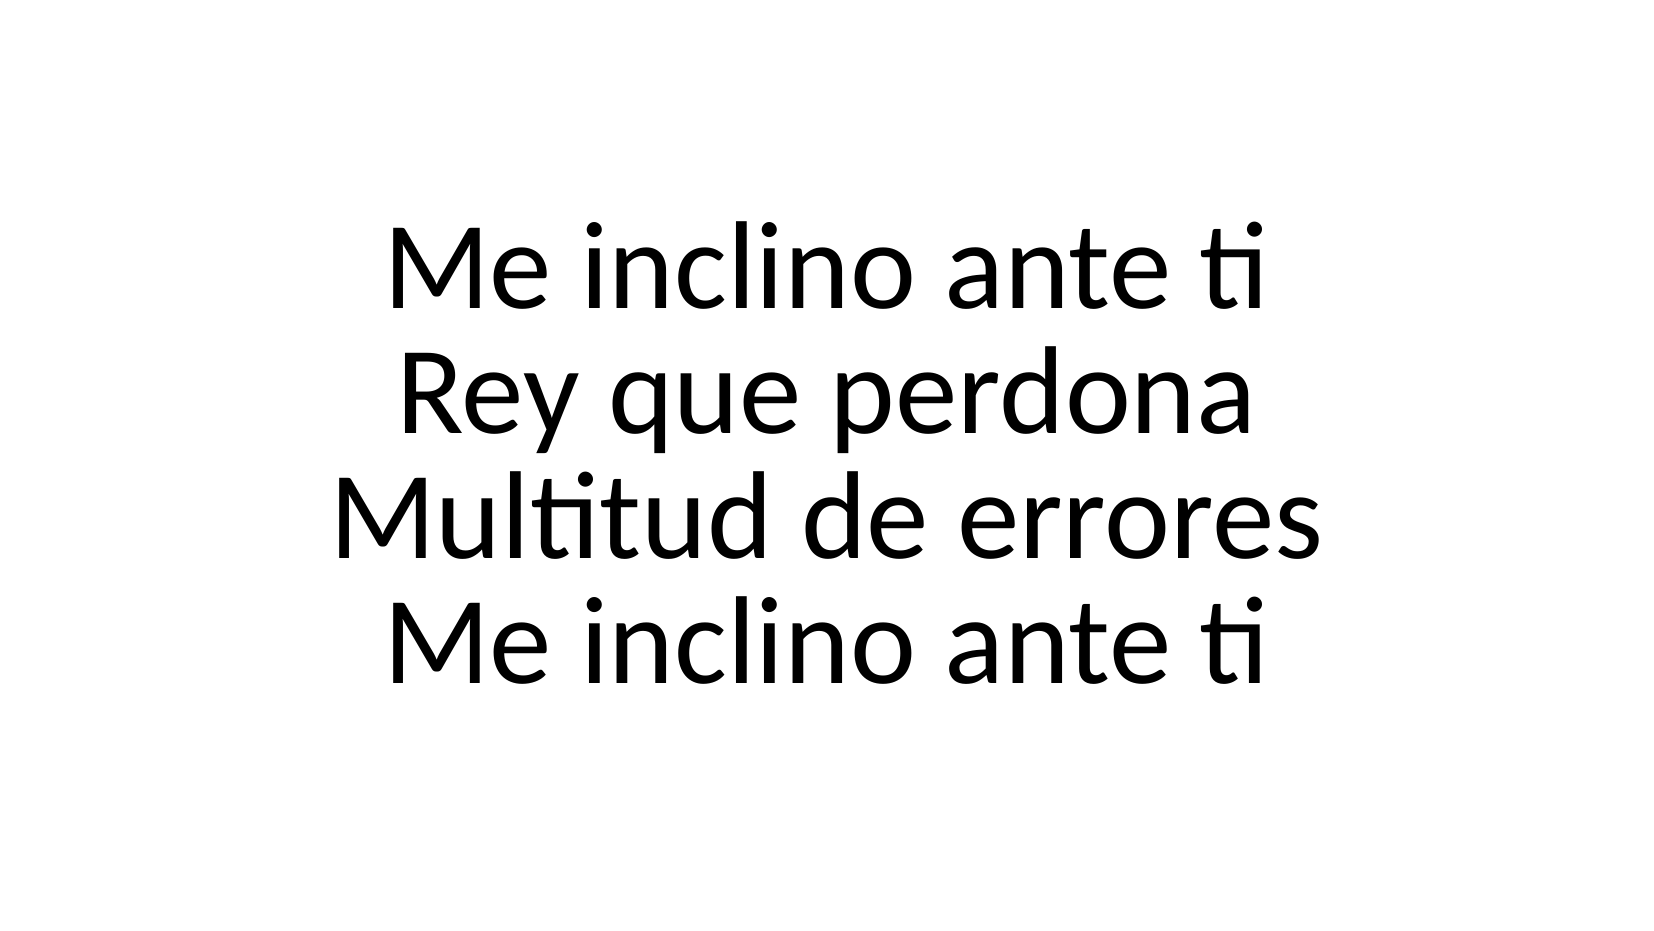

# Me inclino ante ti Rey que perdona Multitud de errores Me inclino ante ti